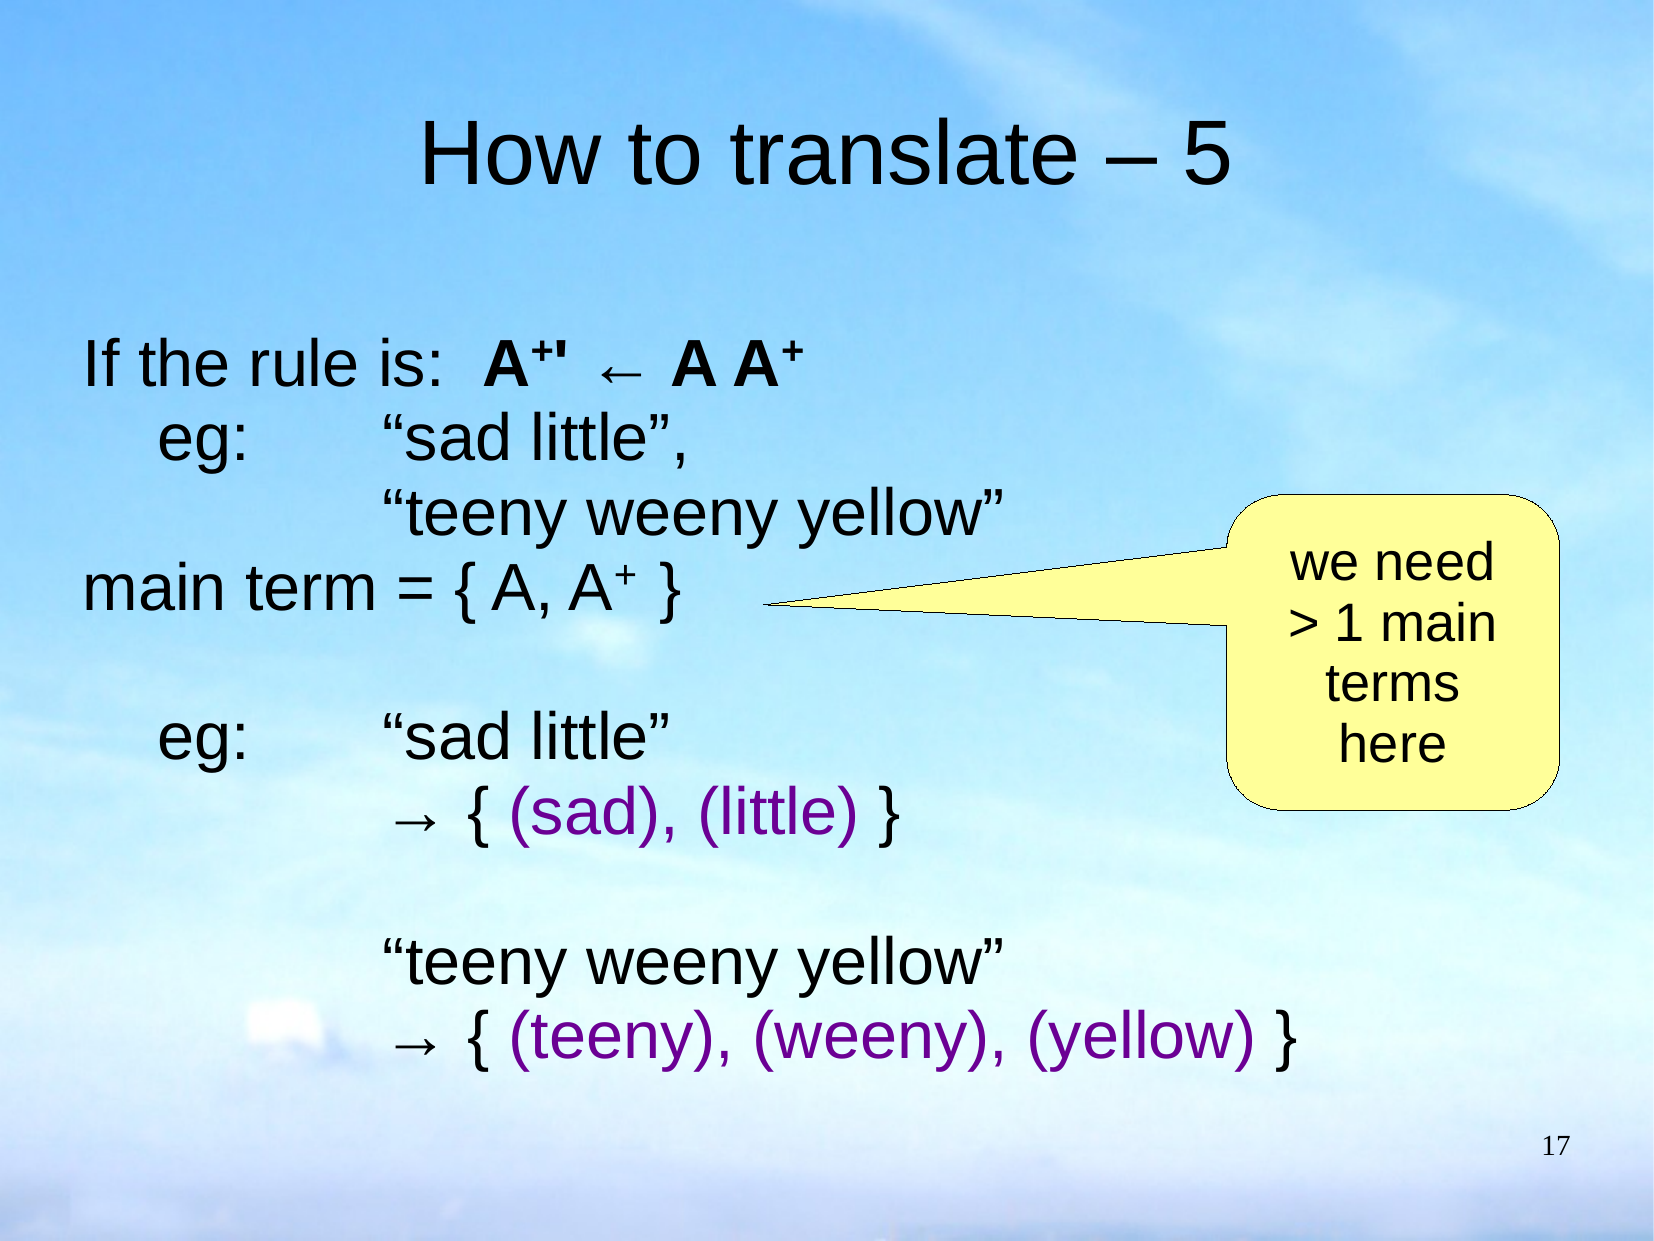

# How to translate – 5
If the rule is: A+' ← A A+
	eg:		“sad little”,
				“teeny weeny yellow”
main term = { A, A+ }
	eg:		“sad little”
				→ { (sad), (little) }
				“teeny weeny yellow”
				→ { (teeny), (weeny), (yellow) }
we need
> 1 main
terms
here
17